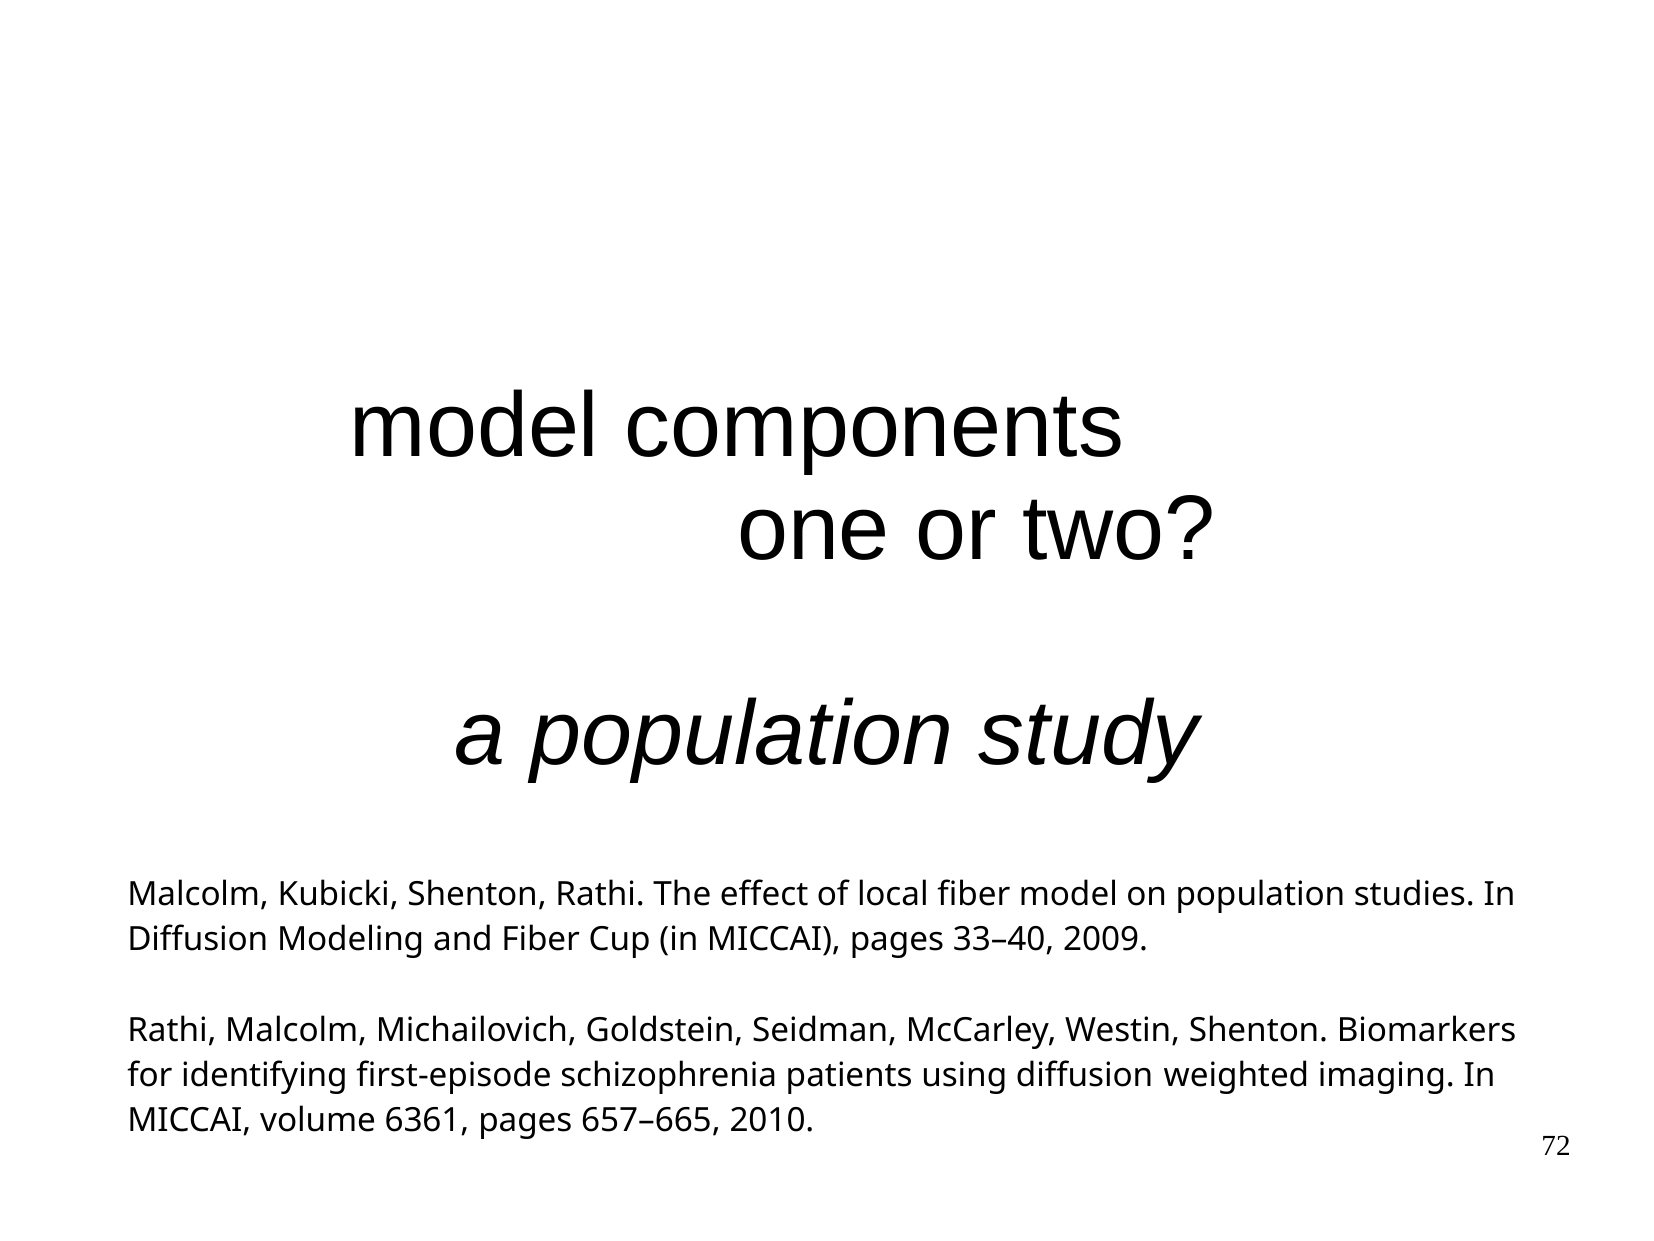

# model components
				one or two?
a population study
Malcolm, Kubicki, Shenton, Rathi. The effect of local ﬁber model on population studies. In Diffusion Modeling and Fiber Cup (in MICCAI), pages 33–40, 2009.
Rathi, Malcolm, Michailovich, Goldstein, Seidman, McCarley, Westin, Shenton. Biomarkers for identifying ﬁrst-episode schizophrenia patients using diffusion weighted imaging. In MICCAI, volume 6361, pages 657–665, 2010.
72